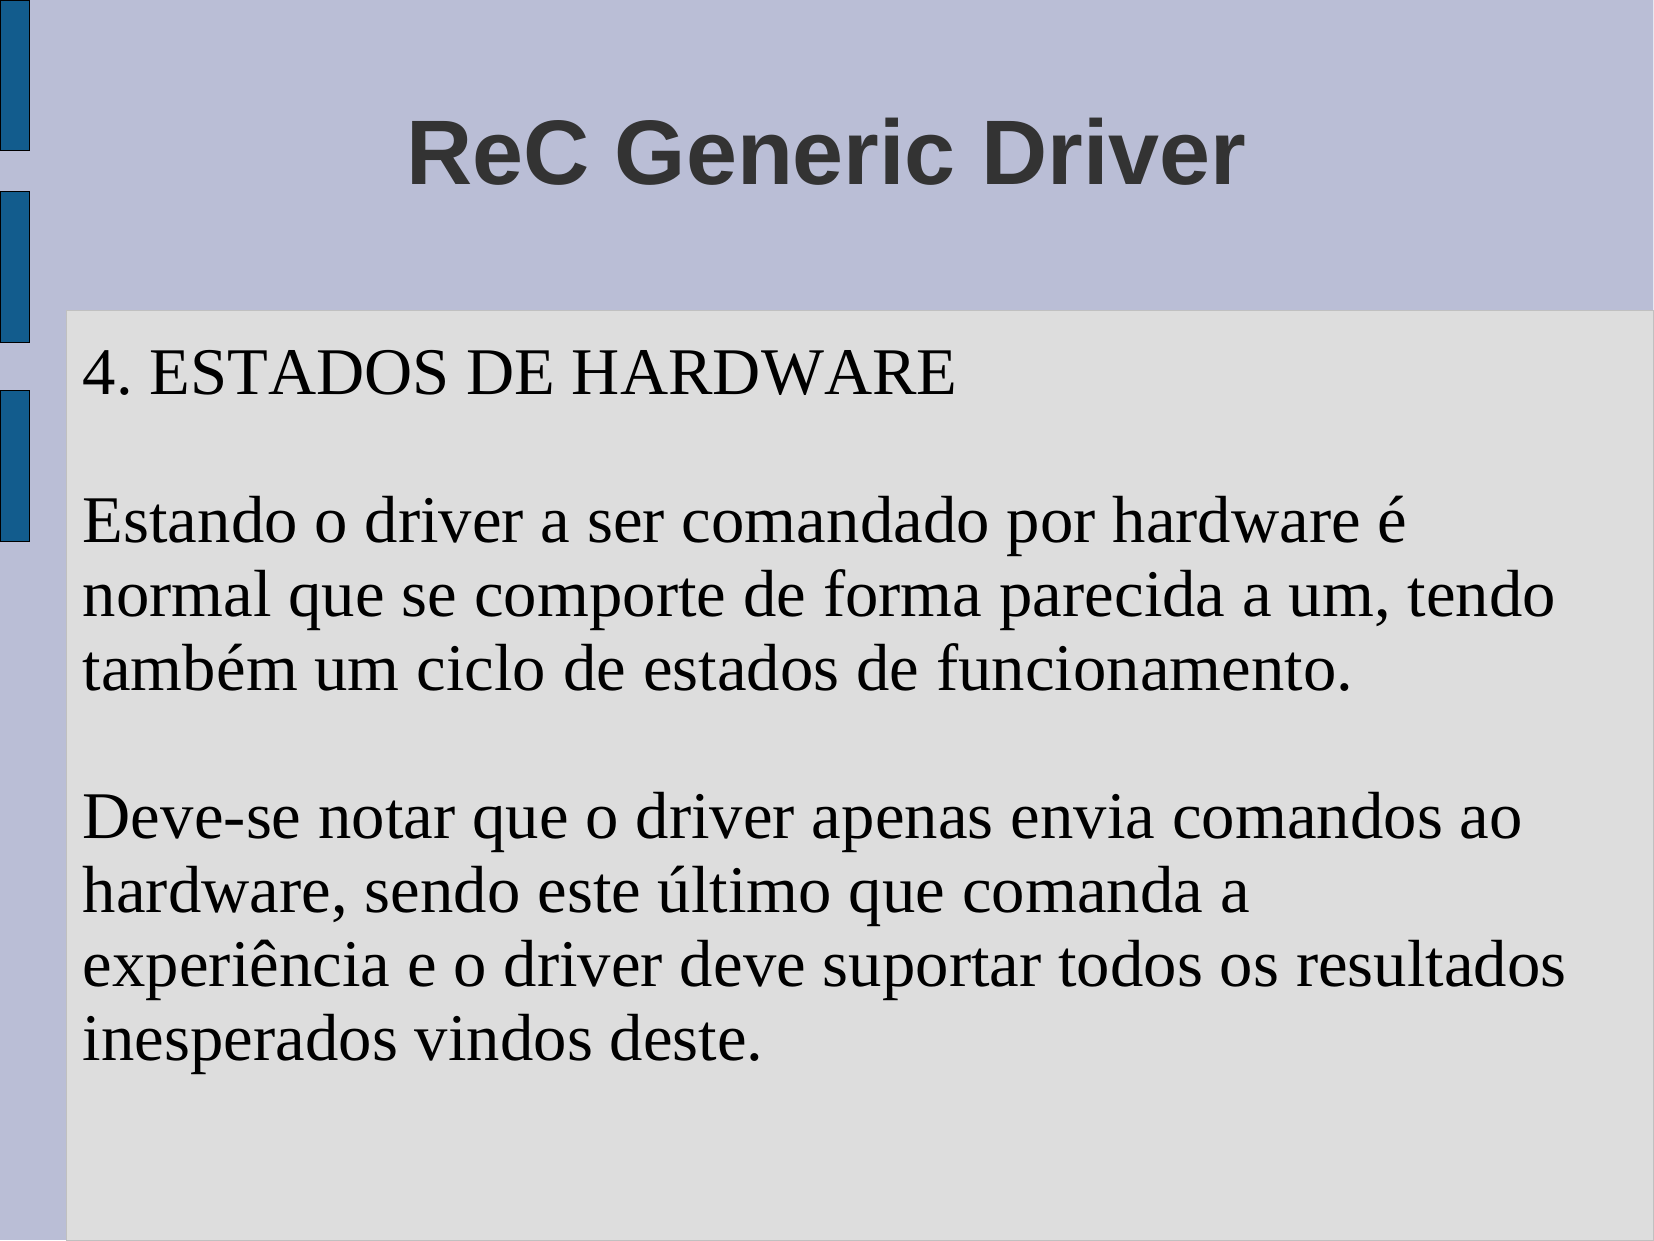

# ReC Generic Driver
4. ESTADOS DE HARDWARE
Estando o driver a ser comandado por hardware é normal que se comporte de forma parecida a um, tendo também um ciclo de estados de funcionamento.
Deve-se notar que o driver apenas envia comandos ao hardware, sendo este último que comanda a experiência e o driver deve suportar todos os resultados inesperados vindos deste.